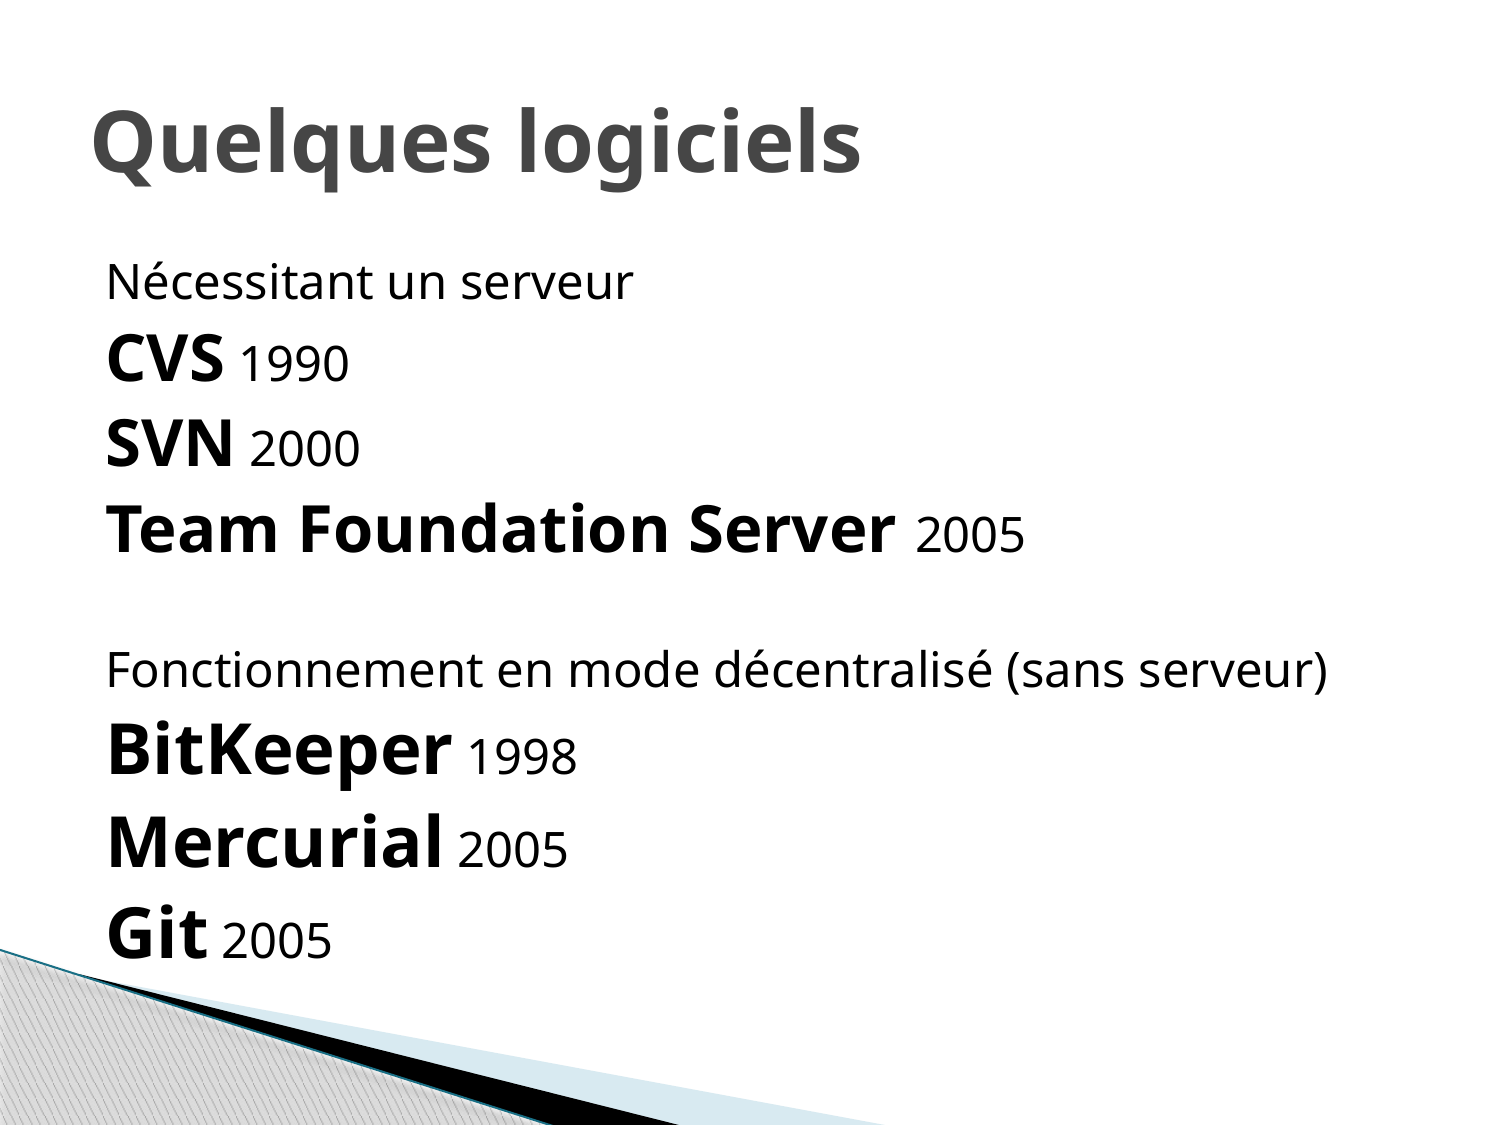

Quelques logiciels
# Nécessitant un serveur
CVS 1990
SVN 2000
Team Foundation Server 2005
Fonctionnement en mode décentralisé (sans serveur)
BitKeeper 1998
Mercurial 2005
Git 2005